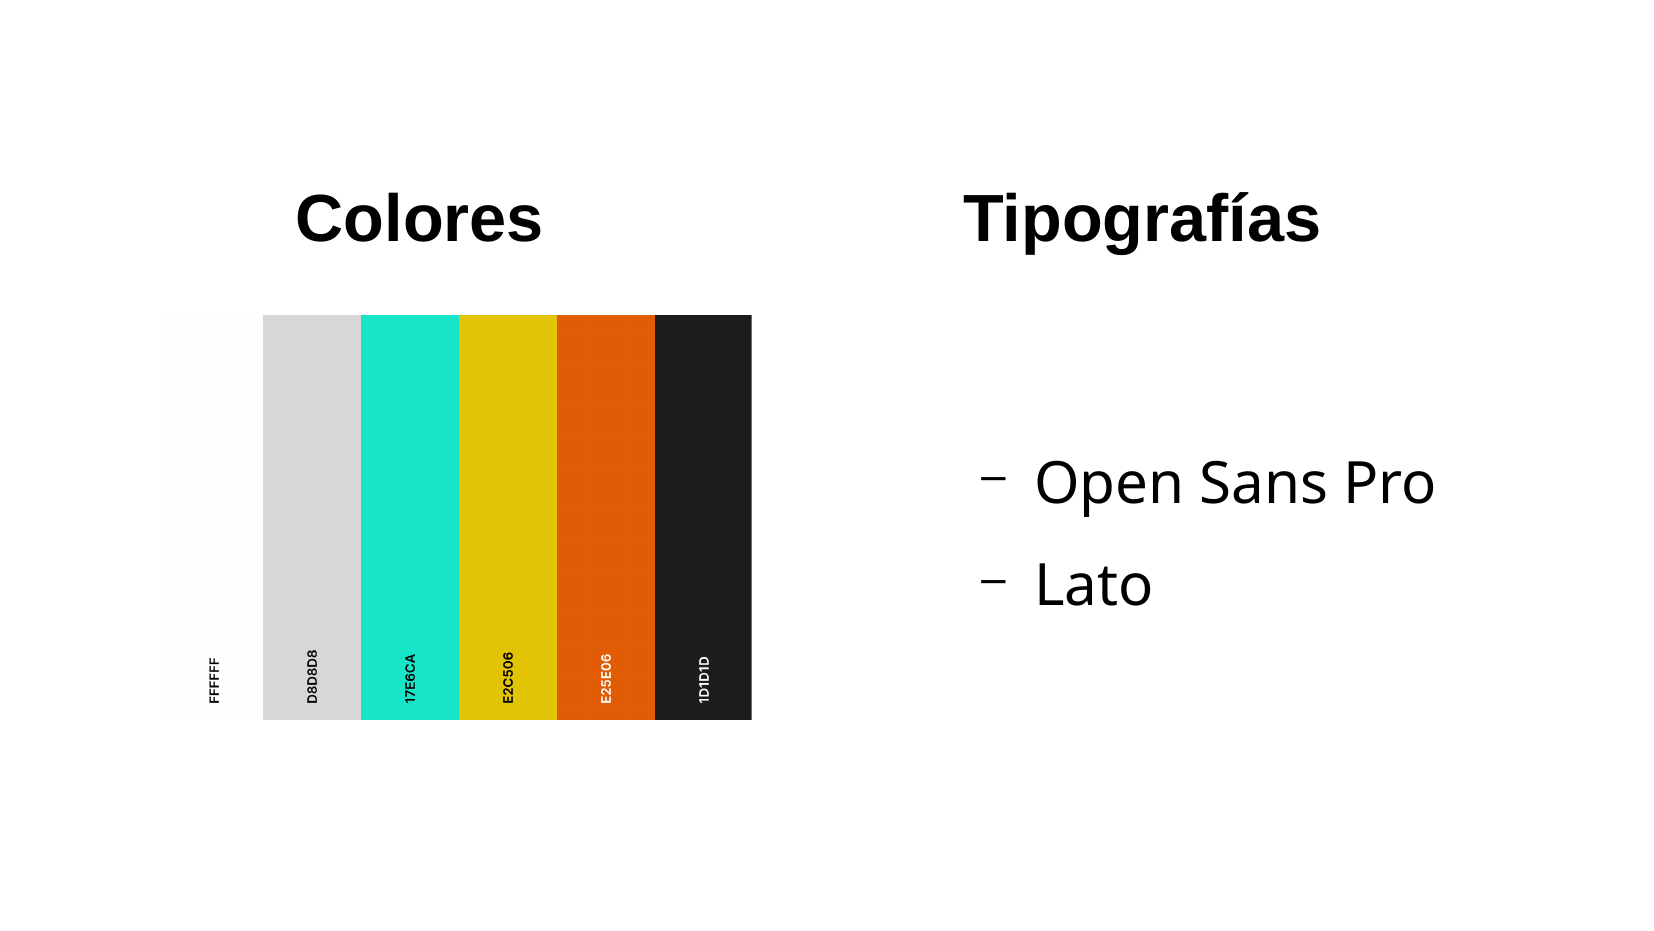

Colores
# Tipografías
Open Sans Pro
Lato